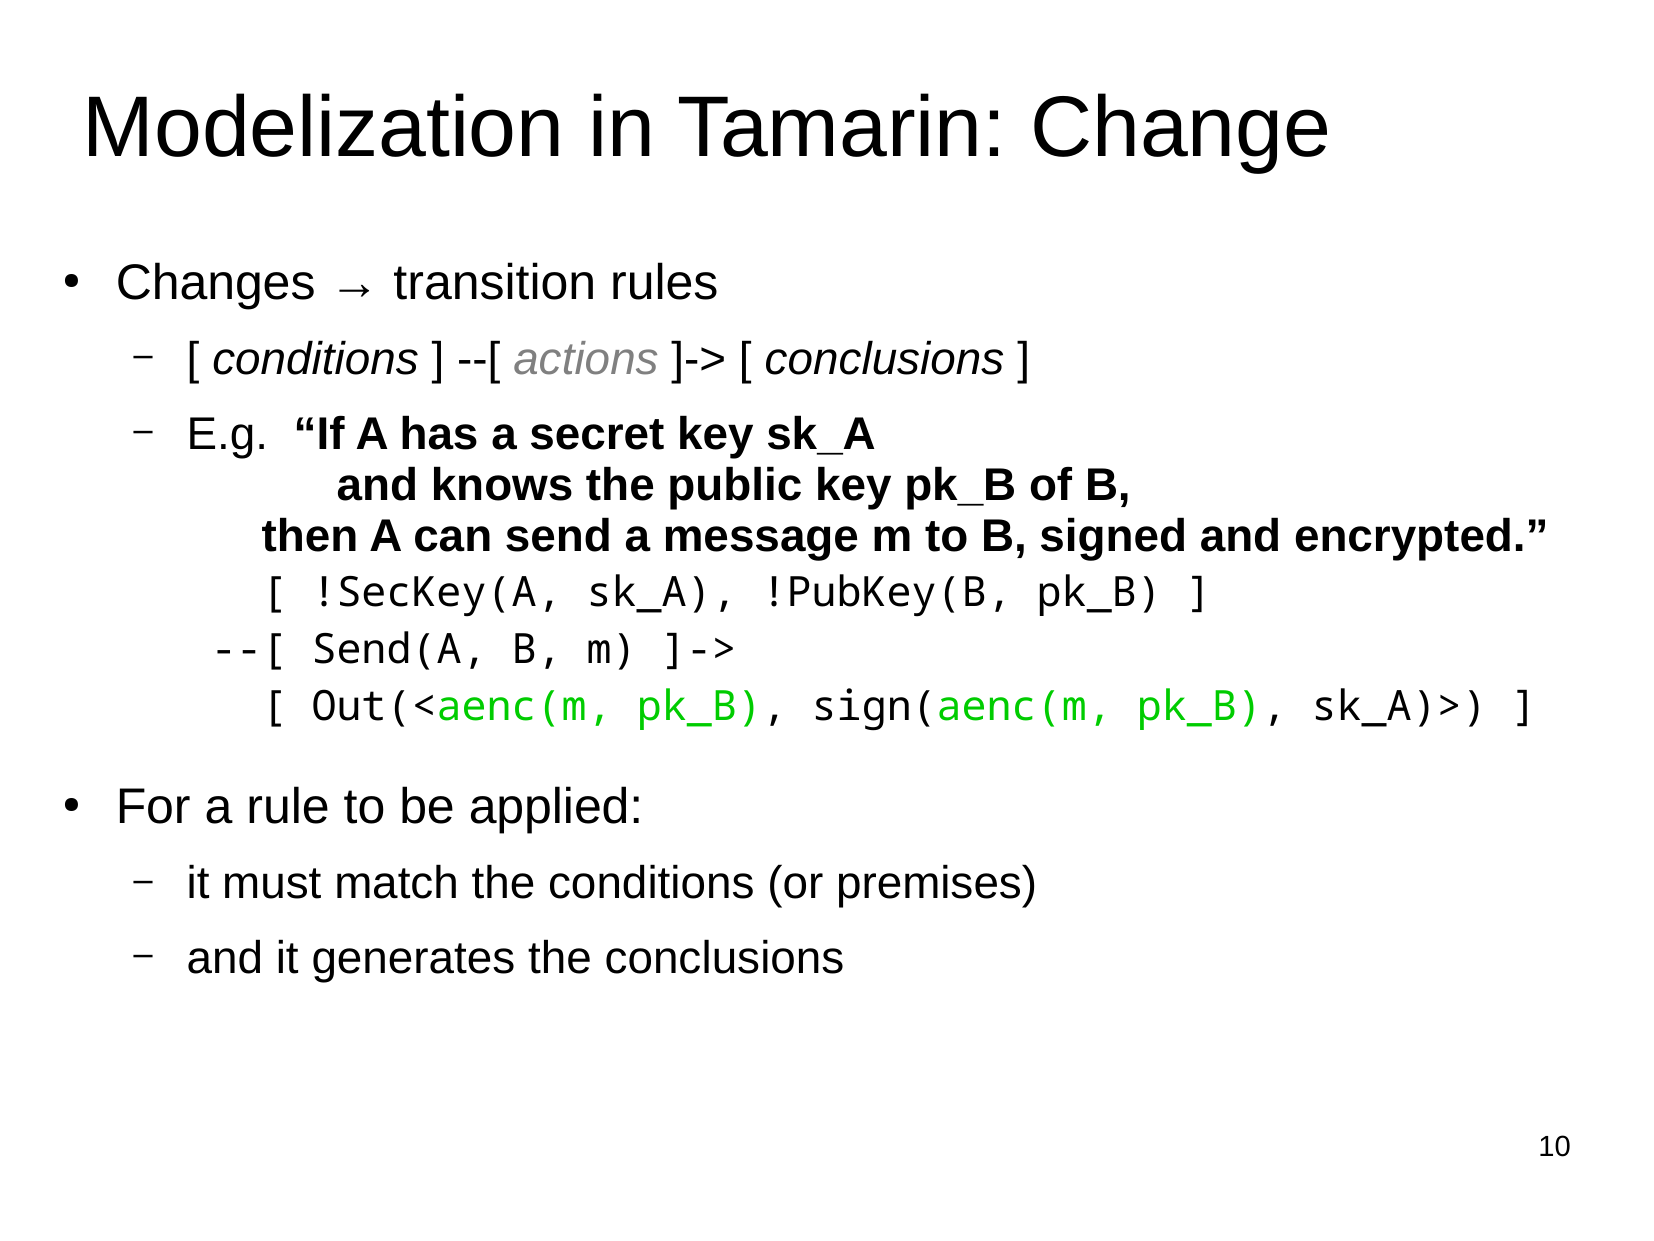

# Modelization in Tamarin: Change
Changes → transition rules
[ conditions ] --[ actions ]-> [ conclusions ]
E.g. “If A has a secret key sk_A
		and knows the public key pk_B of B,
	then A can send a message m to B, signed and encrypted.”
	[ !SecKey(A, sk_A), !PubKey(B, pk_B) ]
 --[ Send(A, B, m) ]->
	[ Out(<aenc(m, pk_B), sign(aenc(m, pk_B), sk_A)>) ]
For a rule to be applied:
it must match the conditions (or premises)
and it generates the conclusions
10